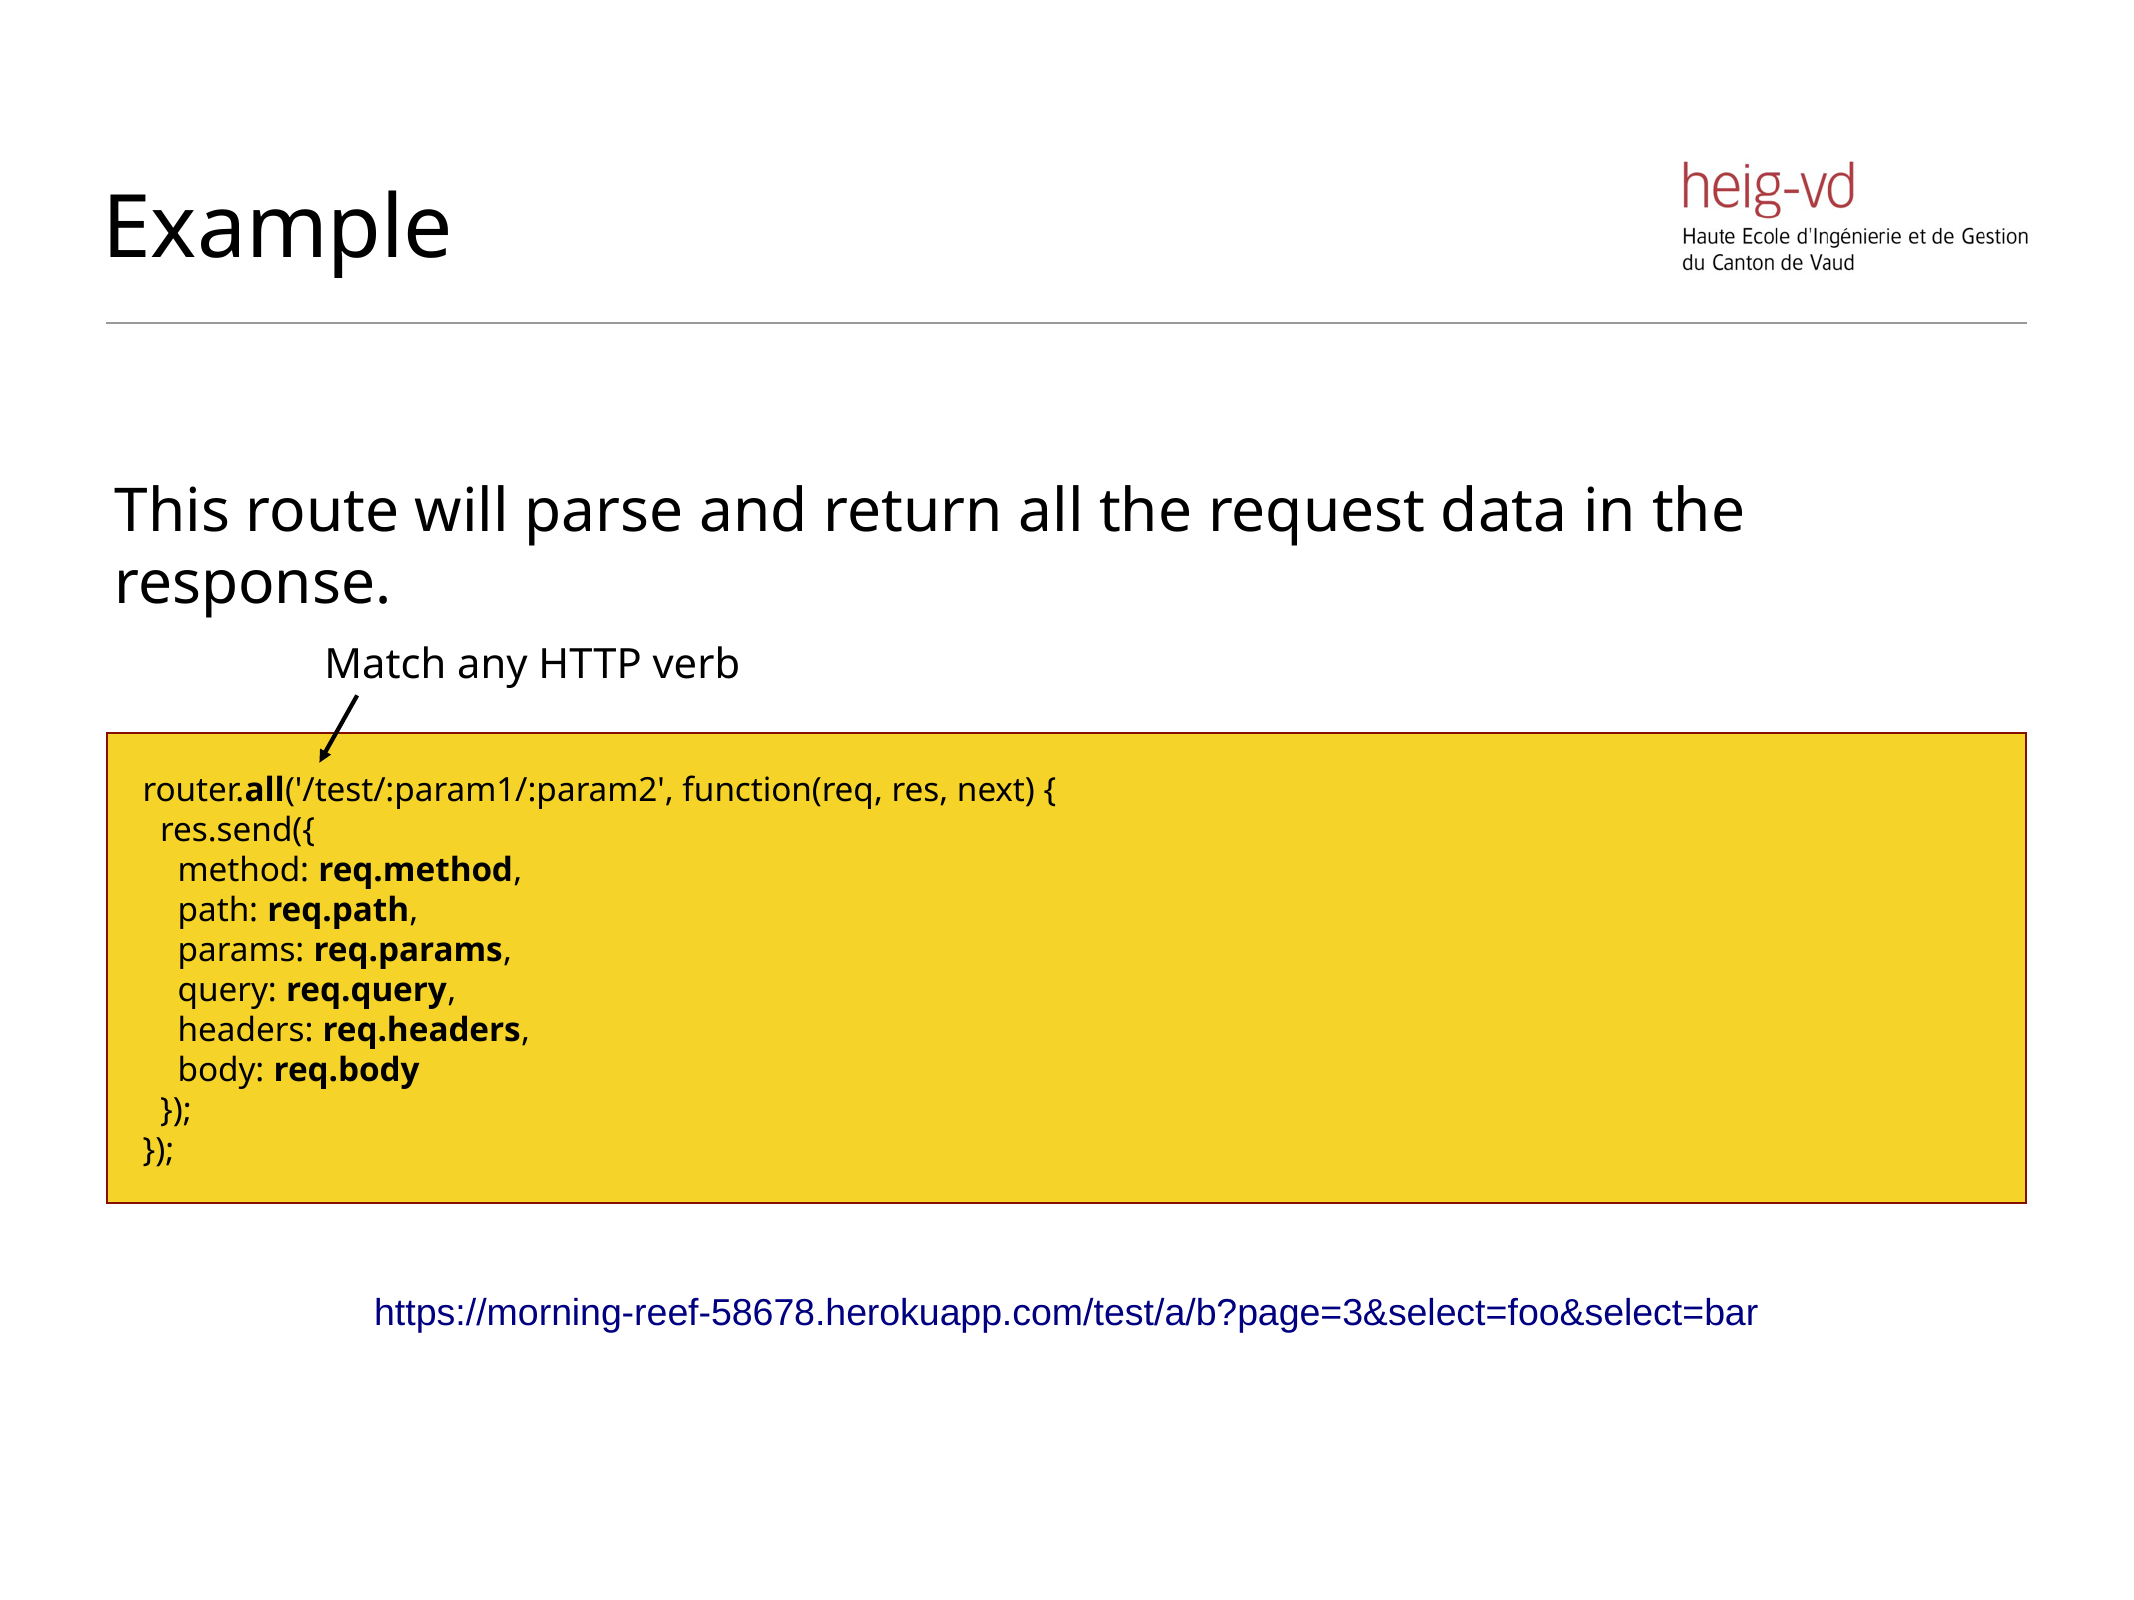

# Example
This route will parse and return all the request data in the response.
Match any HTTP verb
router.all('/test/:param1/:param2', function(req, res, next) {
 res.send({
 method: req.method,
 path: req.path,
 params: req.params,
 query: req.query,
 headers: req.headers,
 body: req.body
 });
});
https://morning-reef-58678.herokuapp.com/test/a/b?page=3&select=foo&select=bar